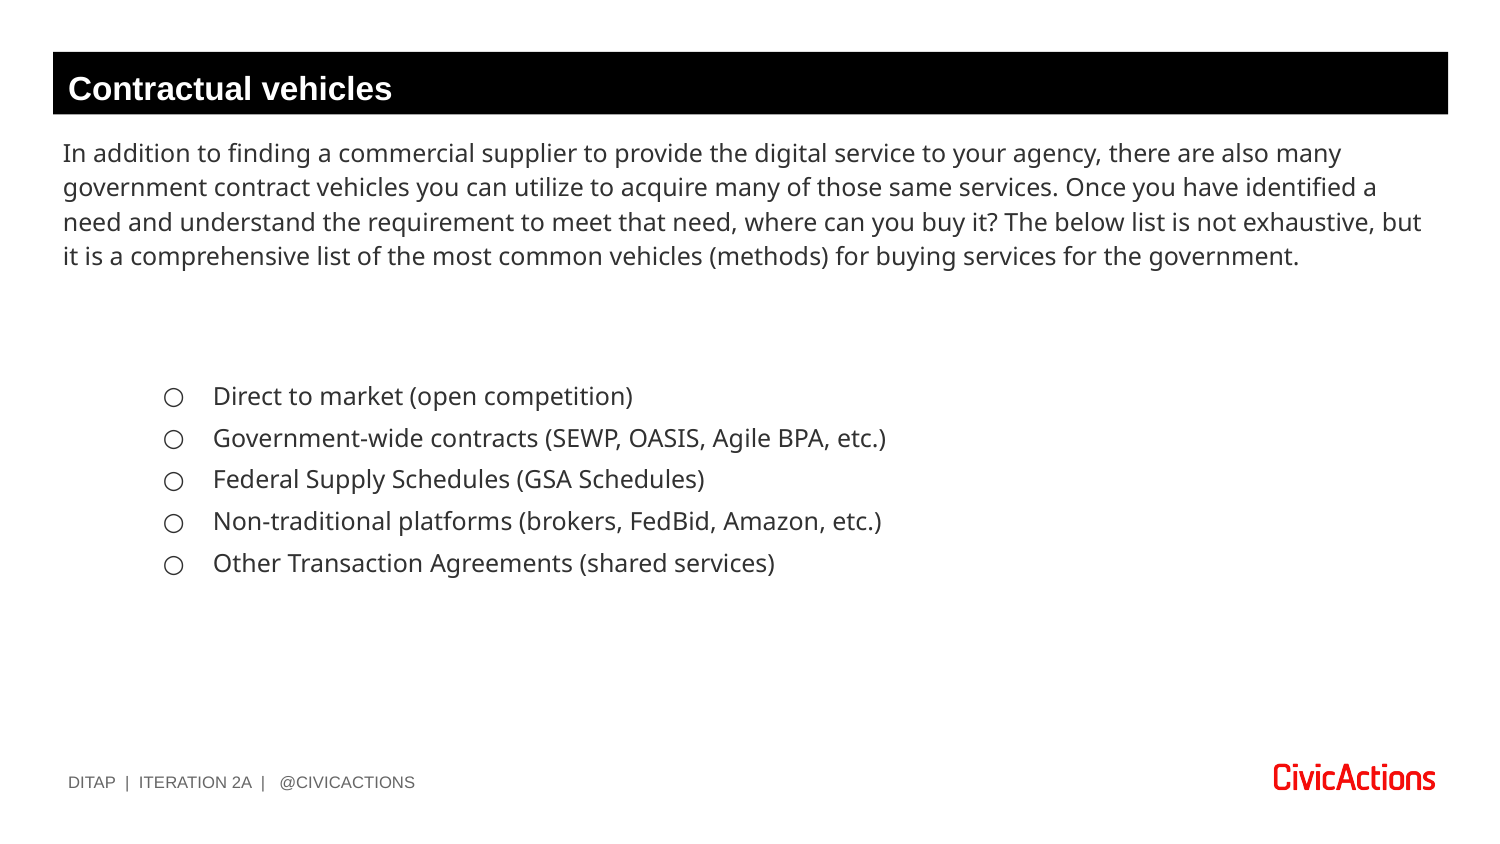

# Contractual vehicles
In addition to finding a commercial supplier to provide the digital service to your agency, there are also many government contract vehicles you can utilize to acquire many of those same services. Once you have identified a need and understand the requirement to meet that need, where can you buy it? The below list is not exhaustive, but it is a comprehensive list of the most common vehicles (methods) for buying services for the government.
Direct to market (open competition)
Government-wide contracts (SEWP, OASIS, Agile BPA, etc.)
Federal Supply Schedules (GSA Schedules)
Non-traditional platforms (brokers, FedBid, Amazon, etc.)
Other Transaction Agreements (shared services)